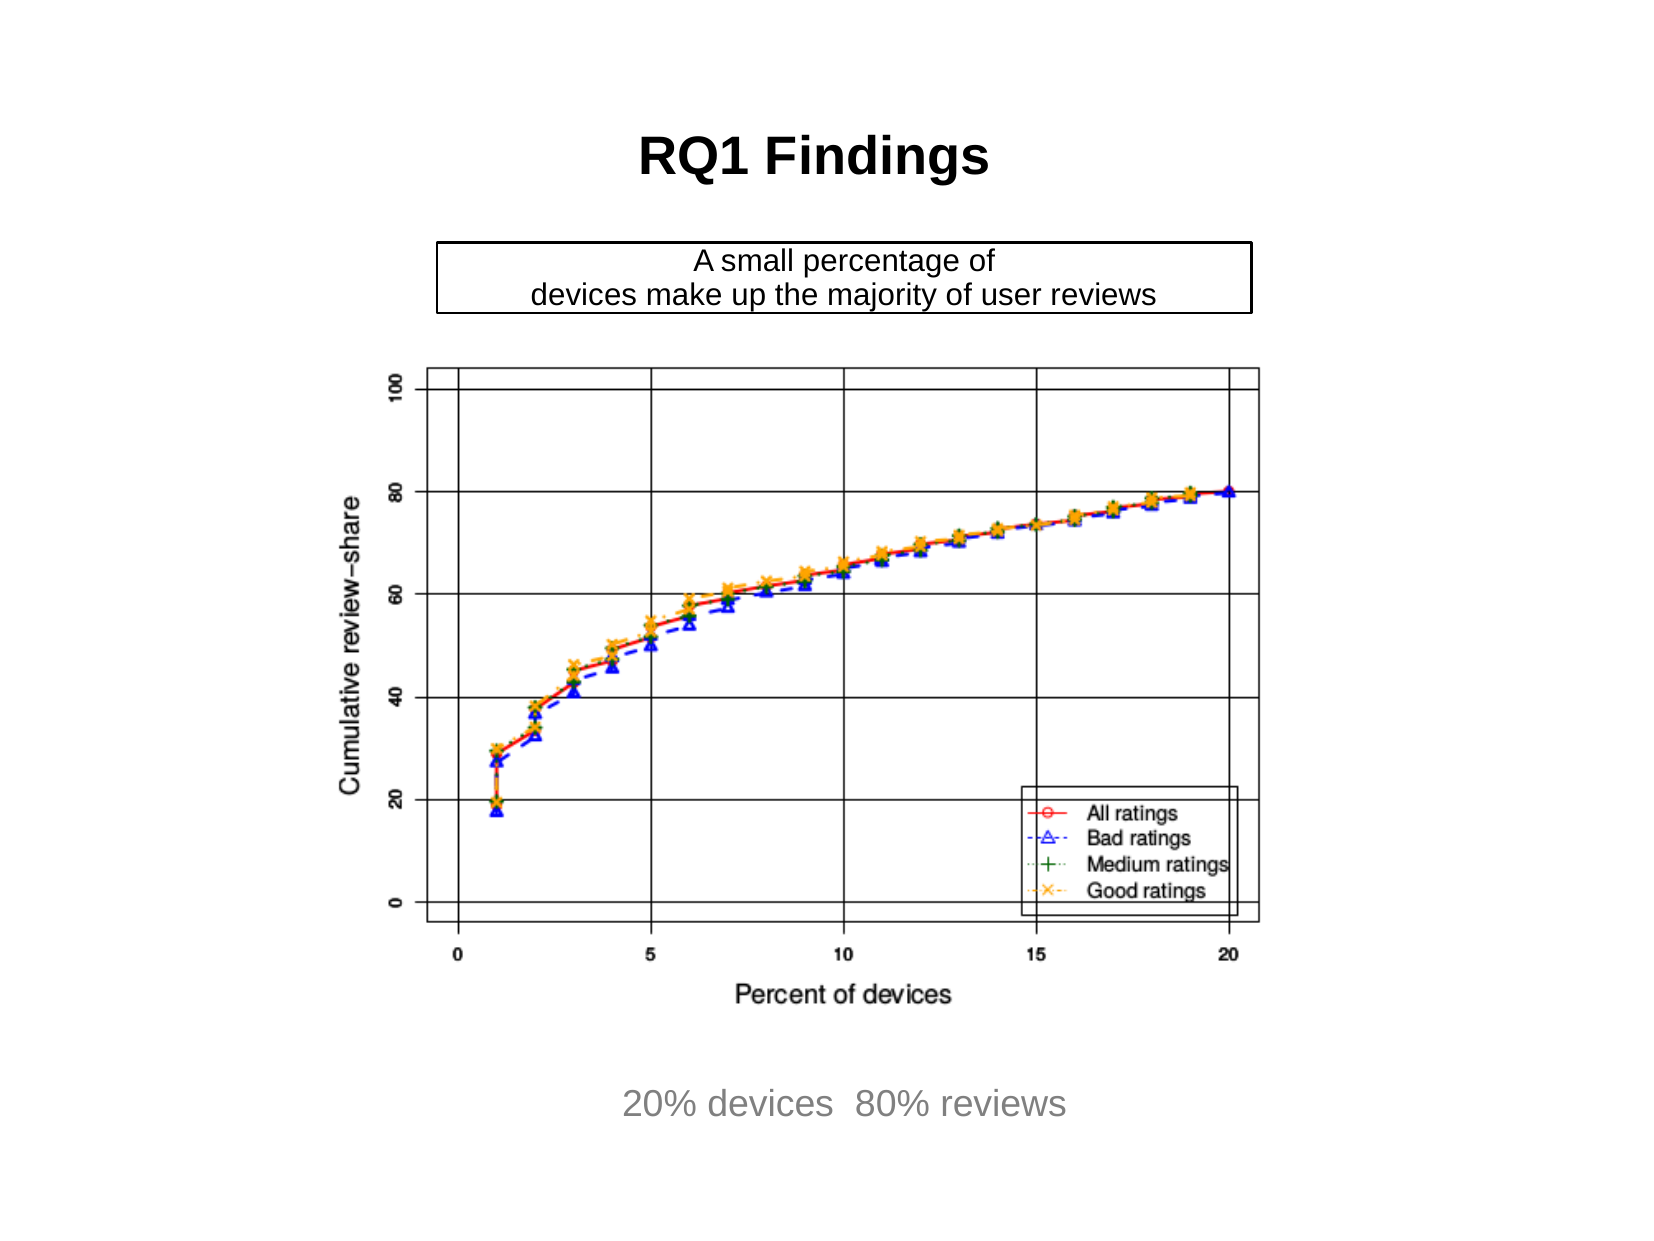

RQ1 Findings
A small percentage of
devices make up the majority of user reviews
20% devices 80% reviews